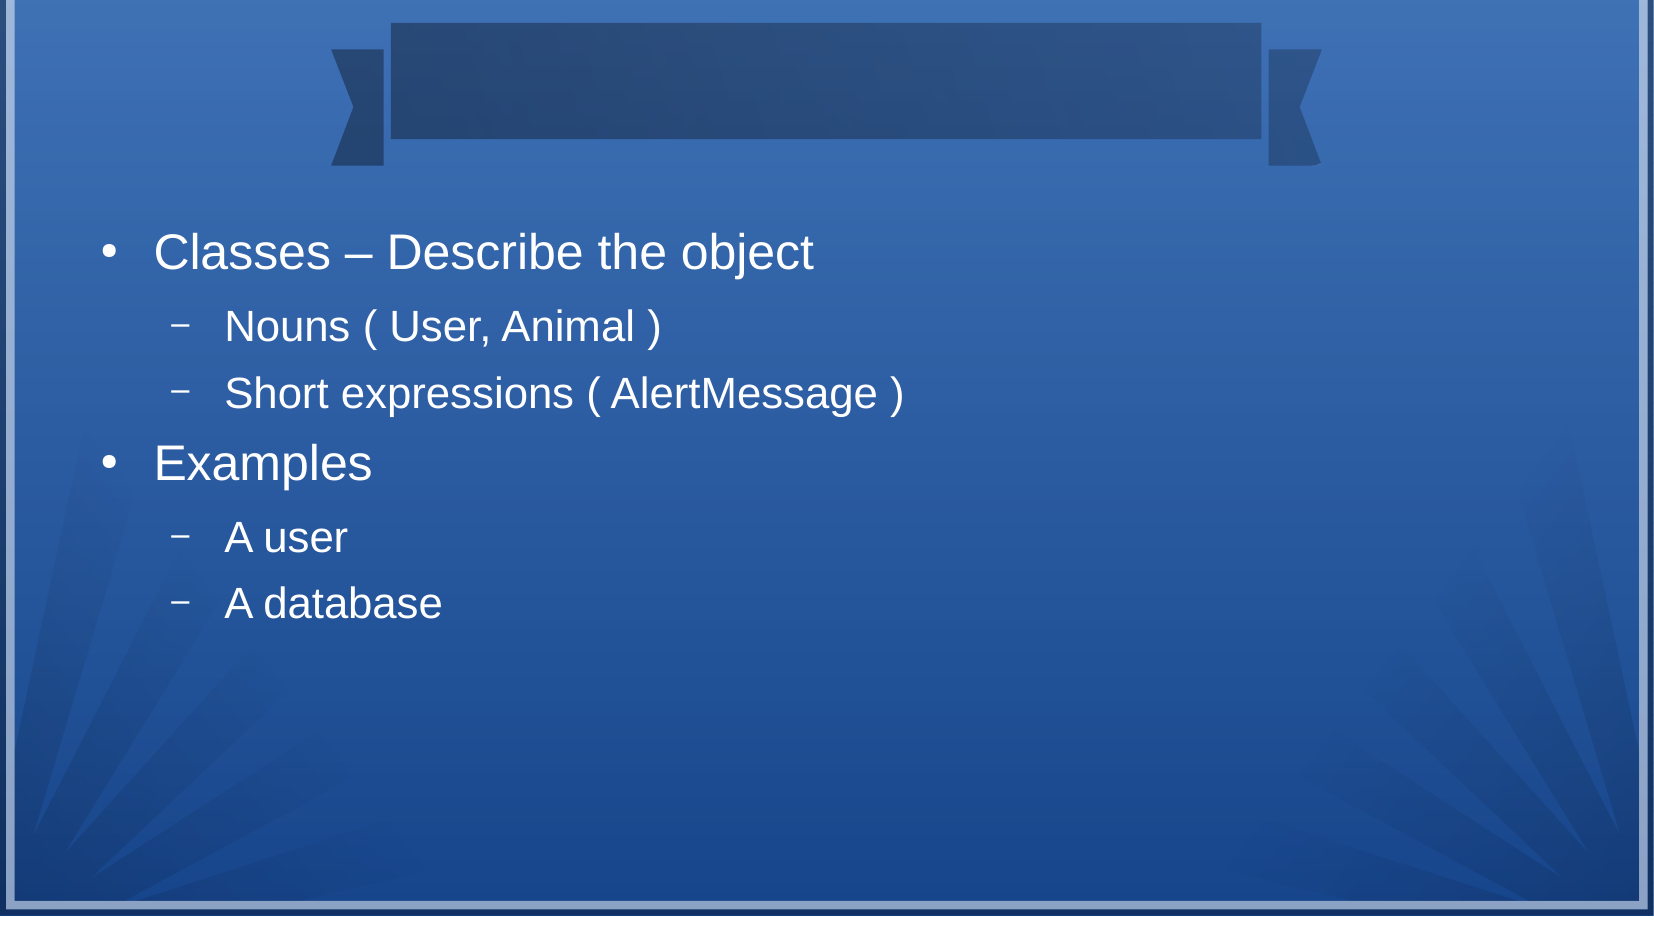

# Classes – Describe the object
Nouns ( User, Animal )
Short expressions ( AlertMessage )
Examples
A user
A database